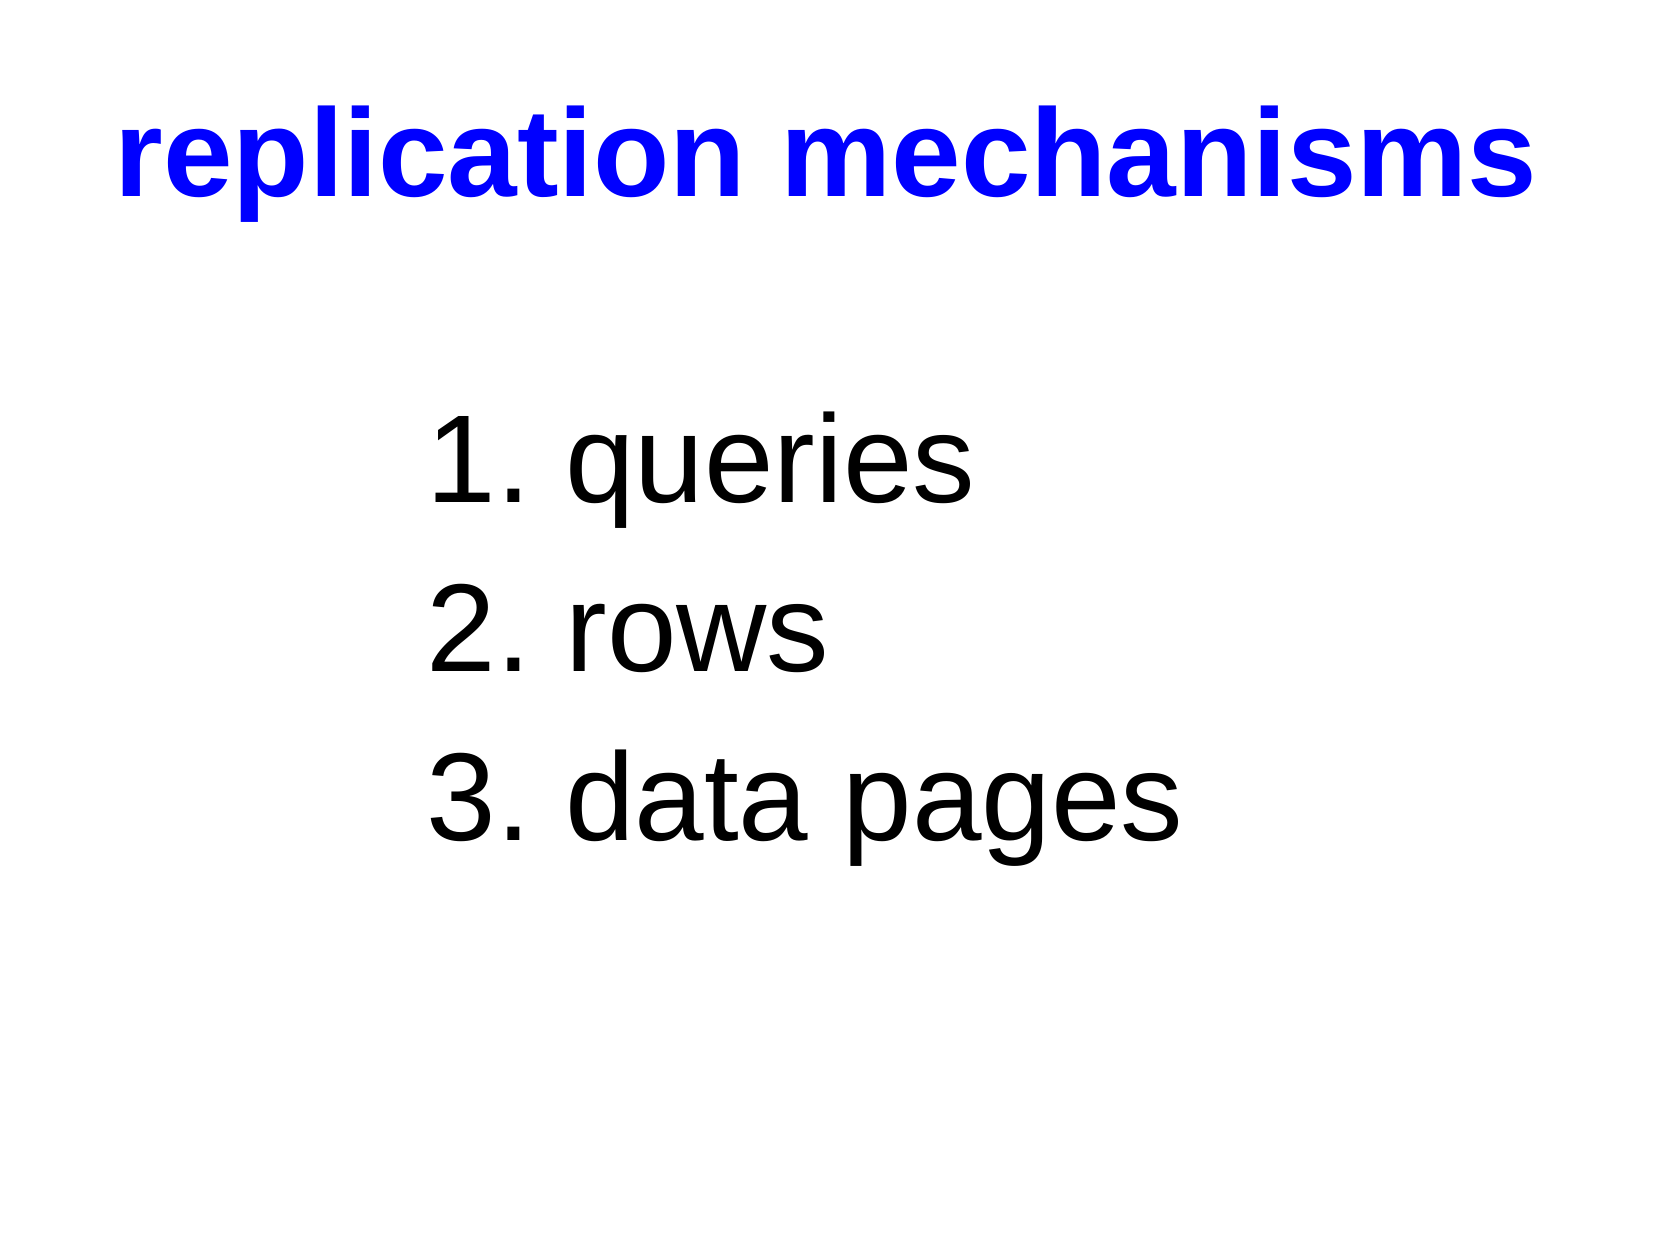

# replication mechanisms
 queries
 rows
 data pages